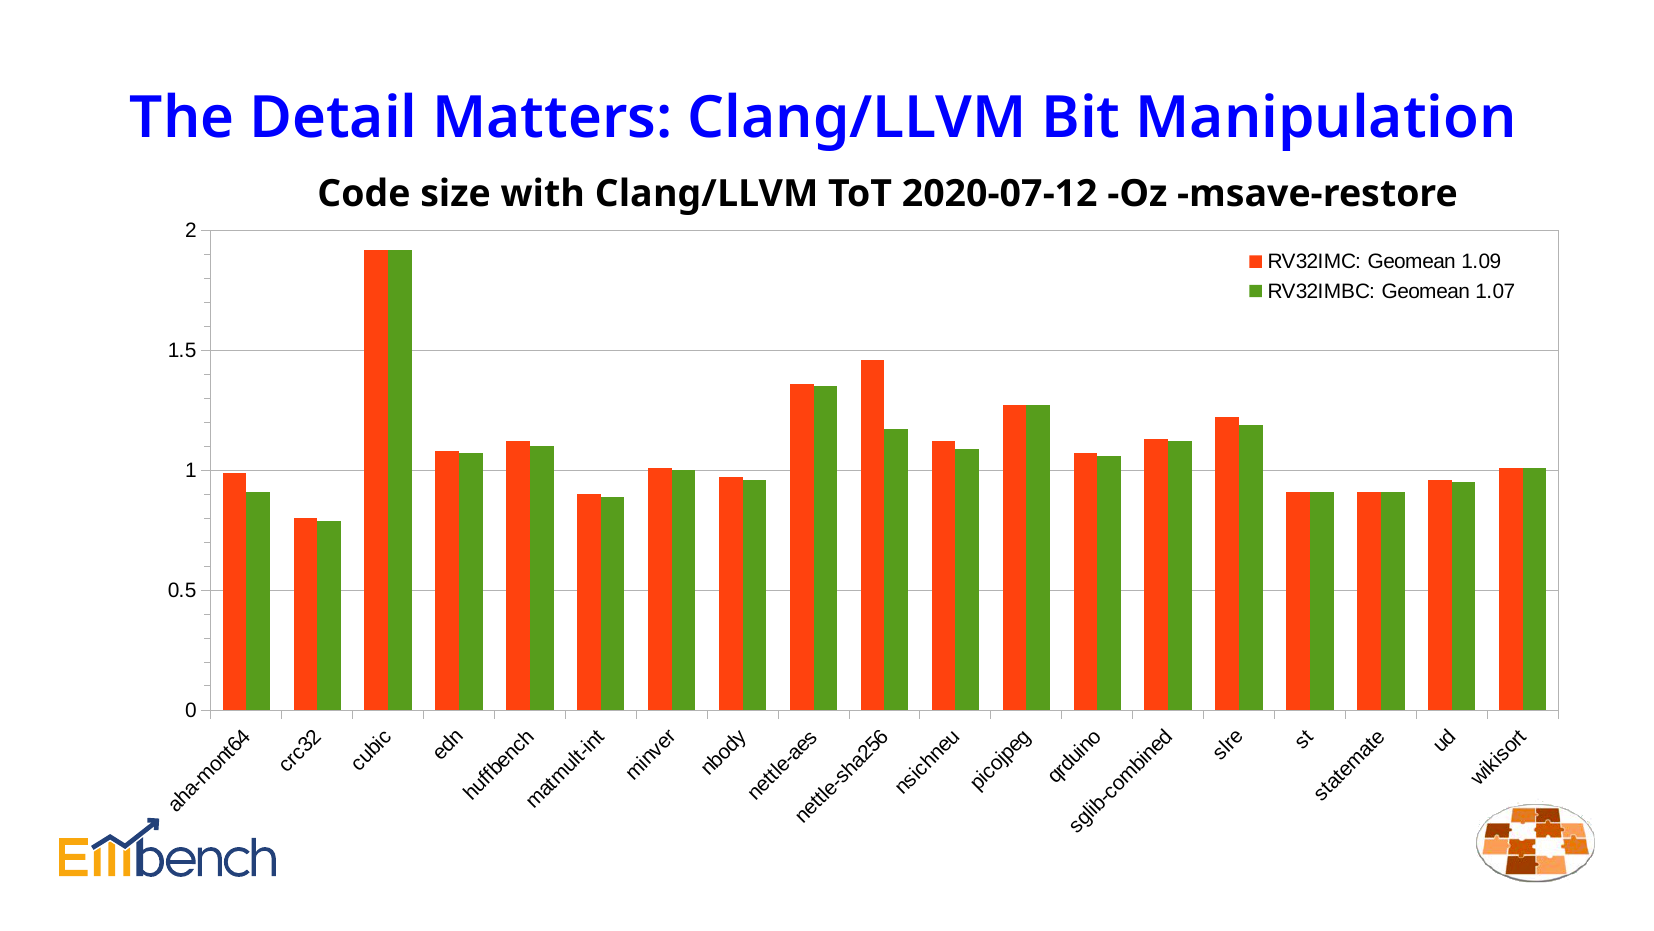

# The Detail Matters: Clang/LLVM Bit Manipulation
Code size with Clang/LLVM ToT 2020-07-12 -Oz -msave-restore
### Chart
| Category | RV32IMC: Geomean 1.09 | RV32IMBC: Geomean 1.07 |
|---|---|---|
| aha-mont64 | 0.99 | 0.91 |
| crc32 | 0.8 | 0.79 |
| cubic | 1.92 | 1.92 |
| edn | 1.08 | 1.07 |
| huffbench | 1.12 | 1.1 |
| matmult-int | 0.9 | 0.89 |
| minver | 1.01 | 1.0 |
| nbody | 0.97 | 0.96 |
| nettle-aes | 1.36 | 1.35 |
| nettle-sha256 | 1.46 | 1.17 |
| nsichneu | 1.12 | 1.09 |
| picojpeg | 1.27 | 1.27 |
| qrduino | 1.07 | 1.06 |
| sglib-combined | 1.13 | 1.12 |
| slre | 1.22 | 1.19 |
| st | 0.91 | 0.91 |
| statemate | 0.91 | 0.91 |
| ud | 0.96 | 0.95 |
| wikisort | 1.01 | 1.01 |